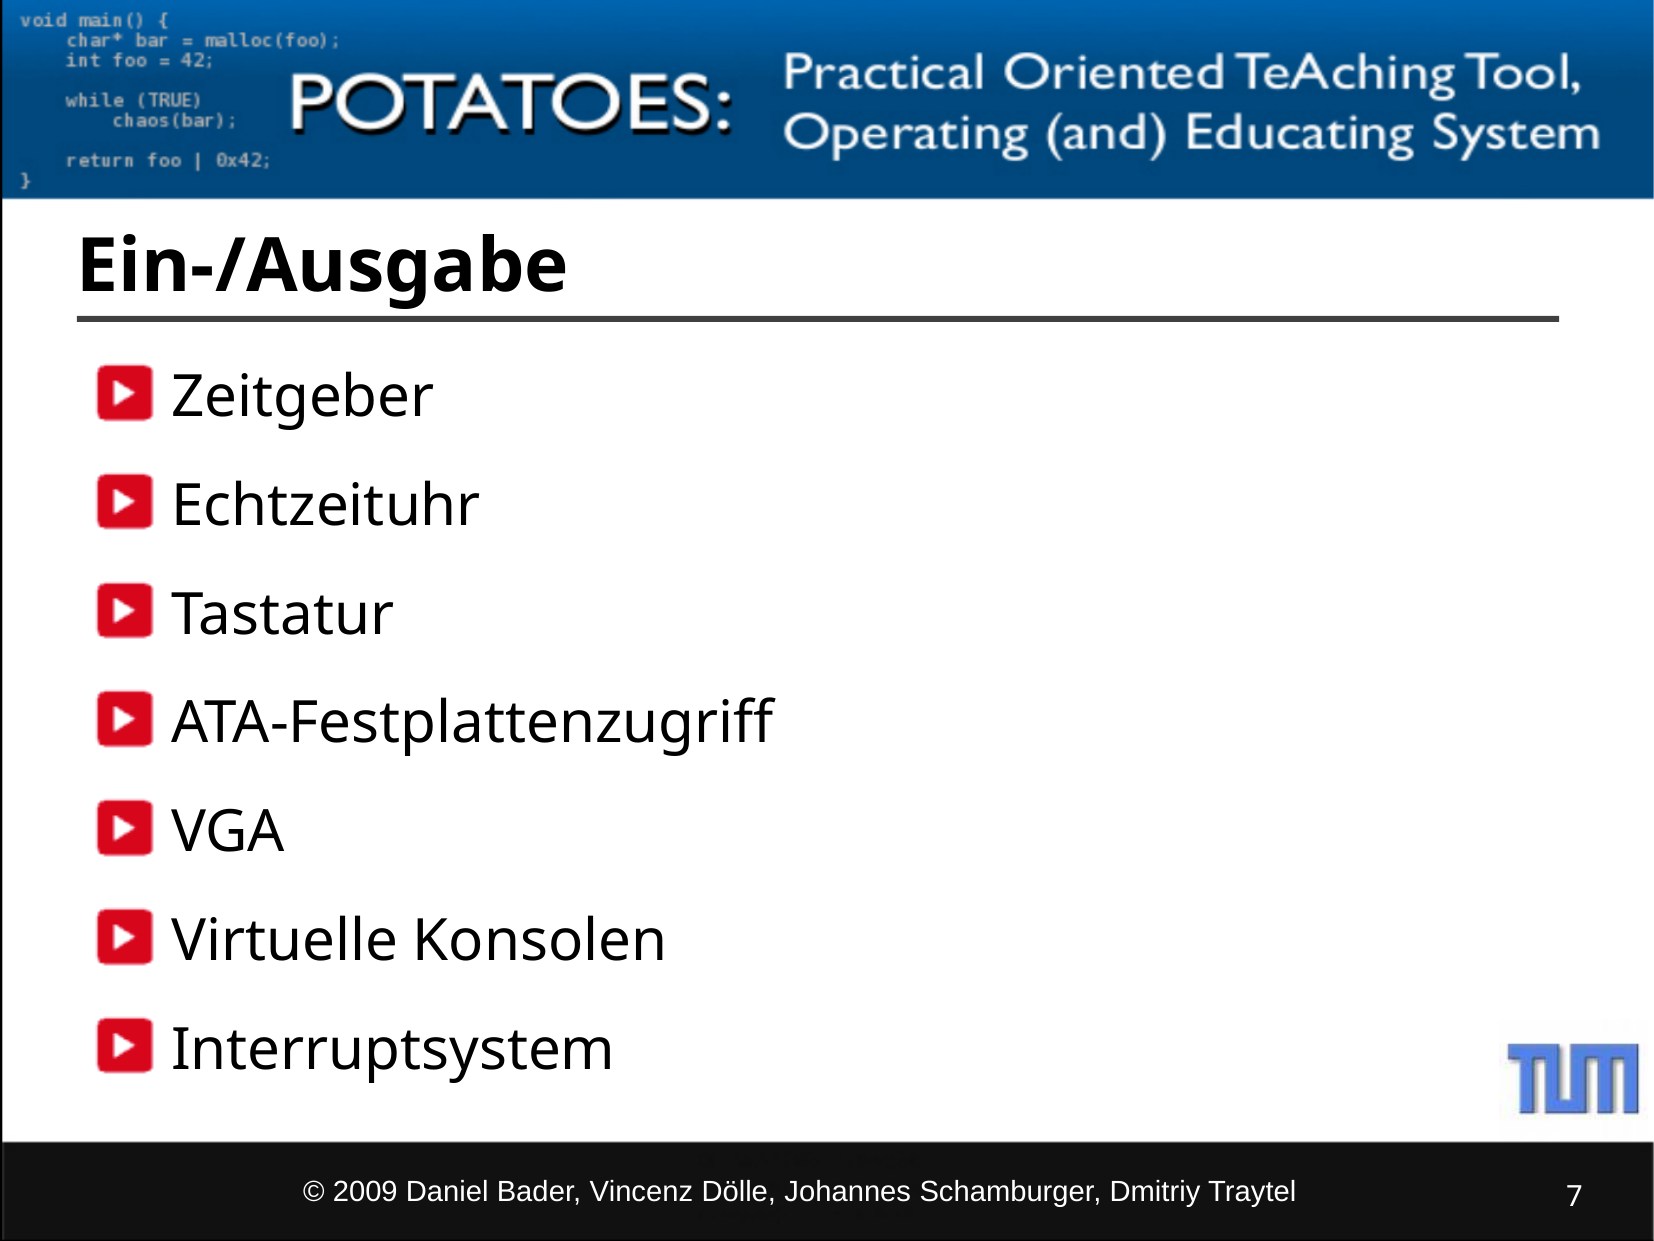

# Ein-/Ausgabe
Zeitgeber
Echtzeituhr
Tastatur
ATA-Festplattenzugriff
VGA
Virtuelle Konsolen
Interruptsystem
7